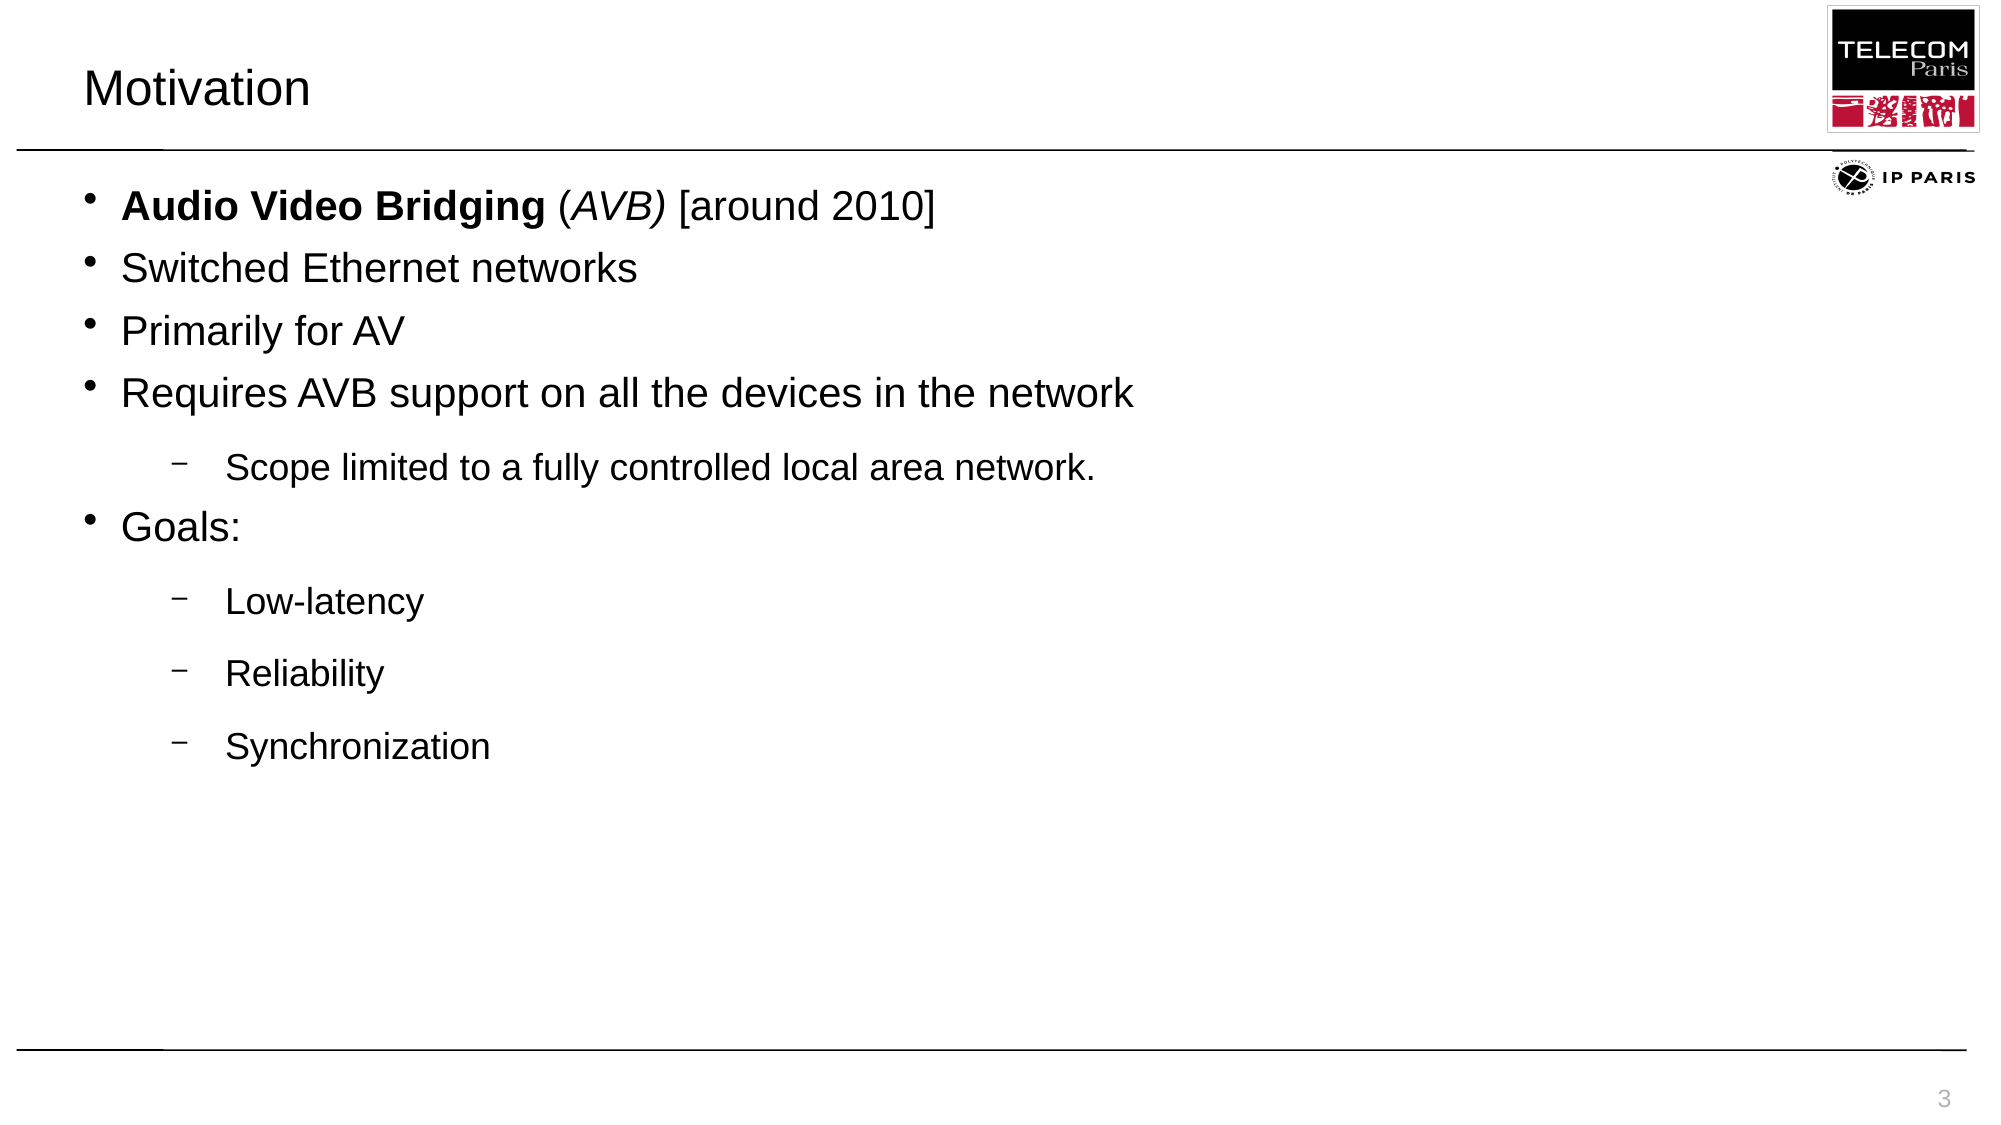

# Motivation
Audio Video Bridging (AVB) [around 2010]
Switched Ethernet networks
Primarily for AV
Requires AVB support on all the devices in the network
Scope limited to a fully controlled local area network.
Goals:
Low-latency
Reliability
Synchronization
Screens
Actual Stage
1